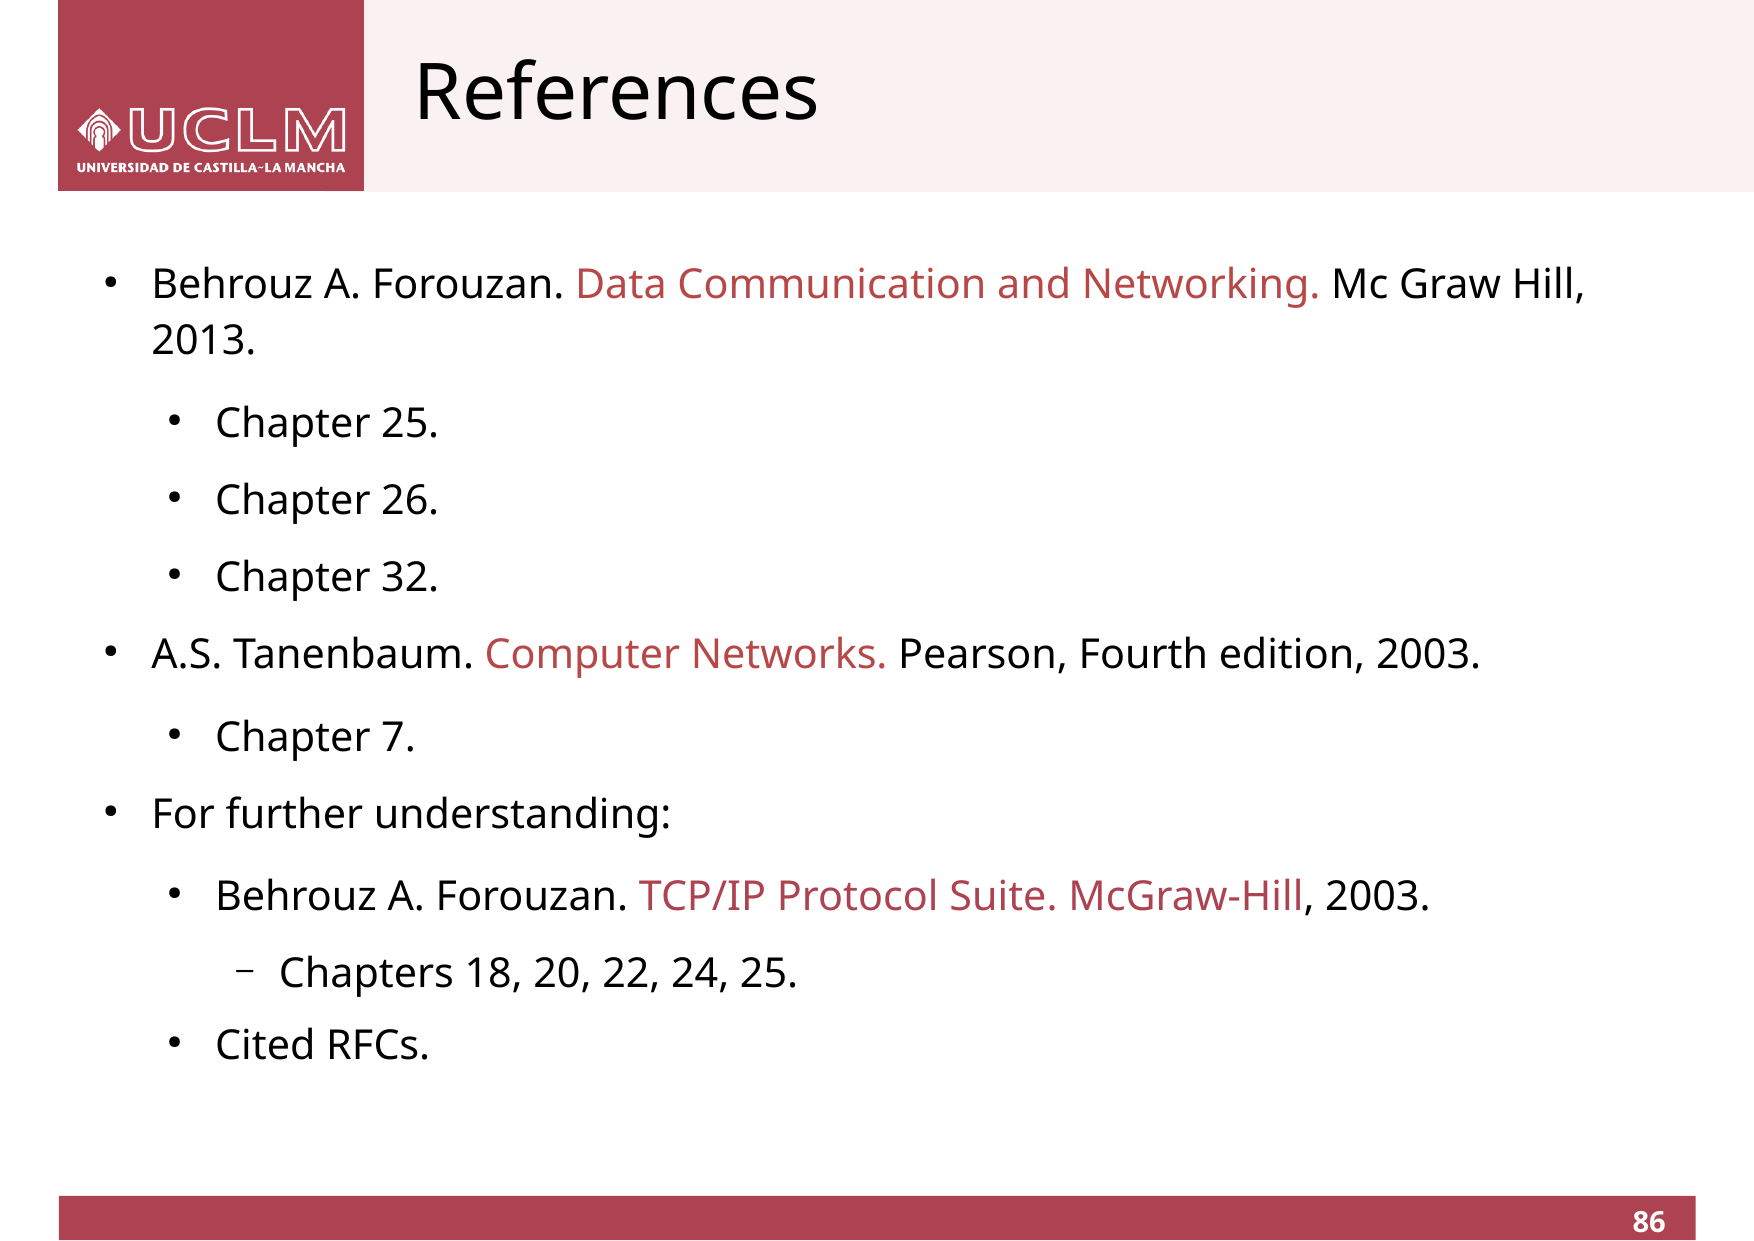

# References
Behrouz A. Forouzan. Data Communication and Networking. Mc Graw Hill, 2013.
Chapter 25.
Chapter 26.
Chapter 32.
A.S. Tanenbaum. Computer Networks. Pearson, Fourth edition, 2003.
Chapter 7.
For further understanding:
Behrouz A. Forouzan. TCP/IP Protocol Suite. McGraw-Hill, 2003.
Chapters 18, 20, 22, 24, 25.
Cited RFCs.
86